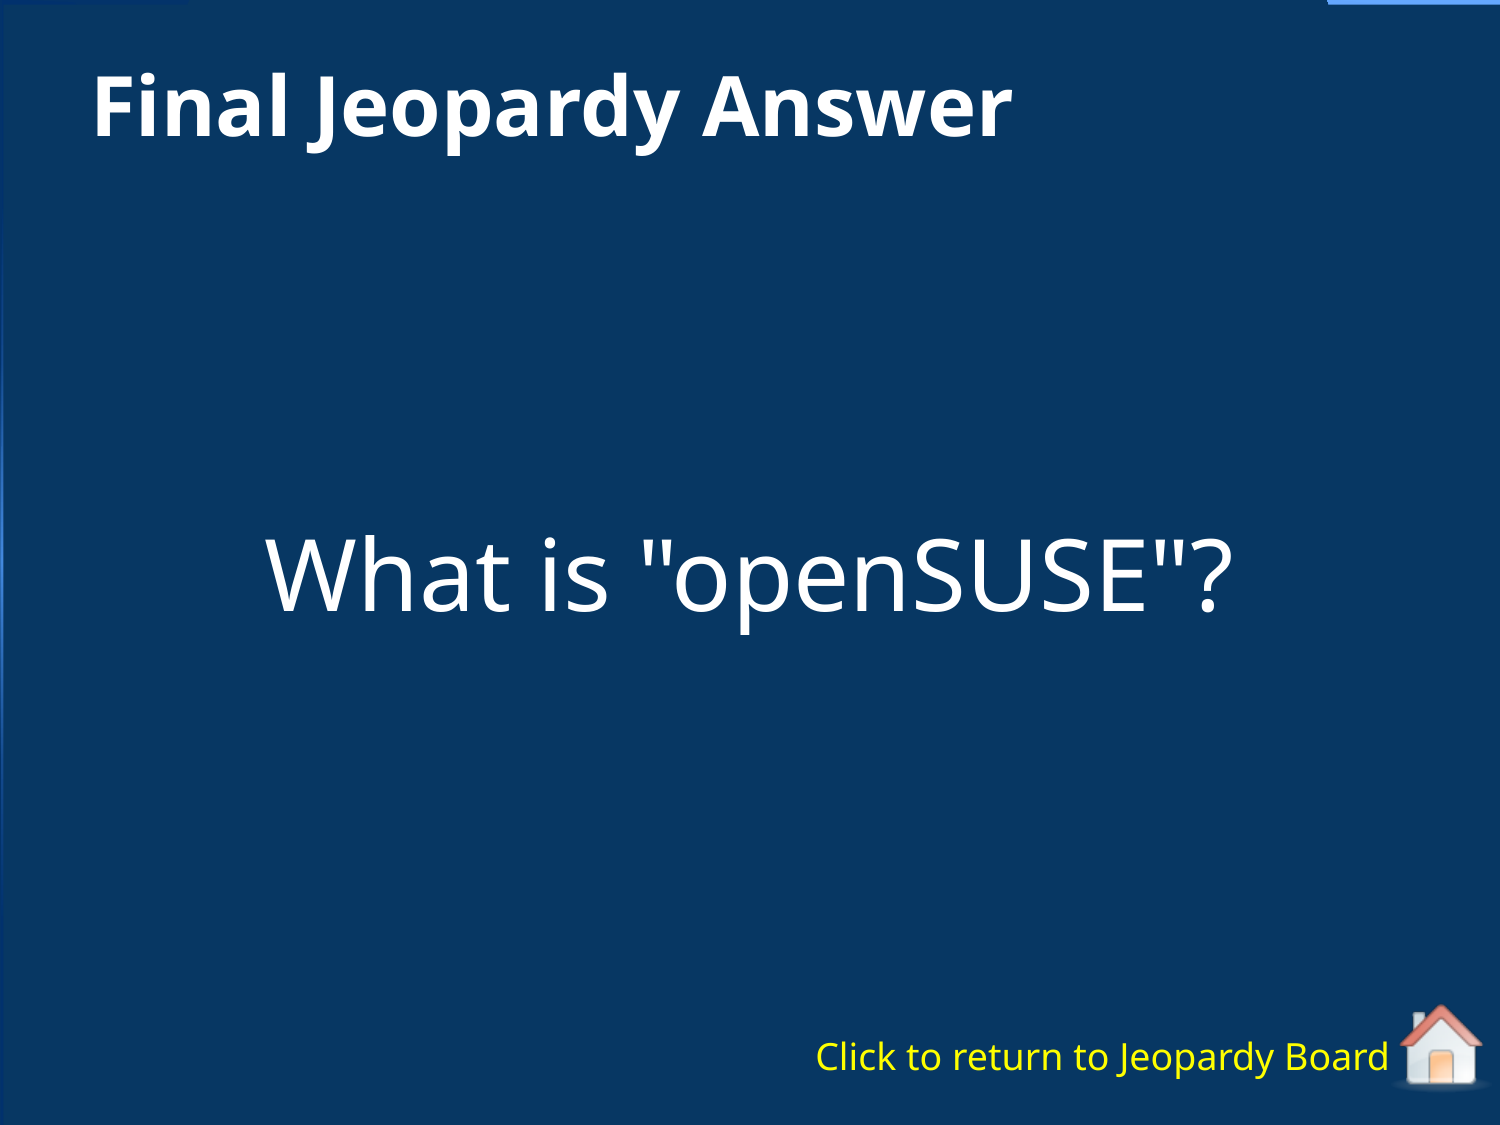

Final Jeopardy Answer
# What is "openSUSE"?
Click to return to Jeopardy Board